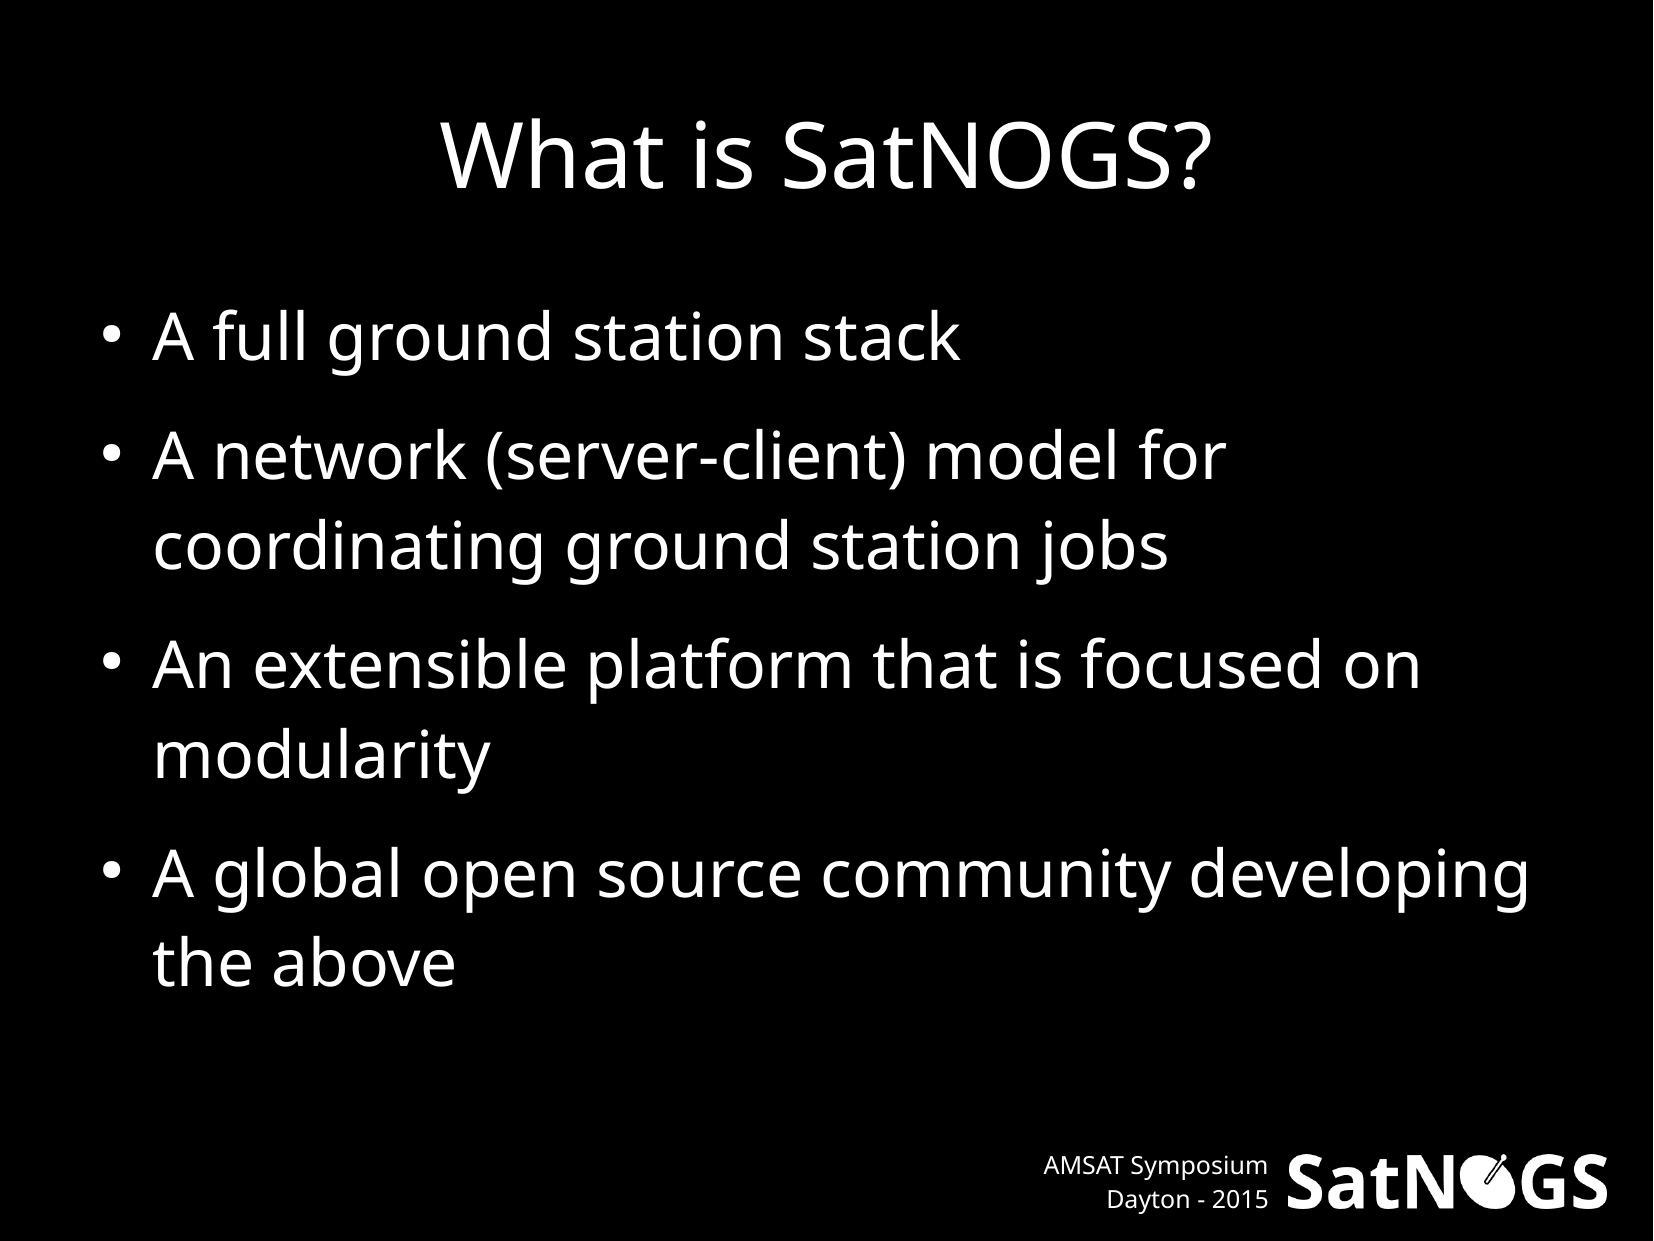

# What is SatNOGS?
A full ground station stack
A network (server-client) model for coordinating ground station jobs
An extensible platform that is focused on modularity
A global open source community developing the above